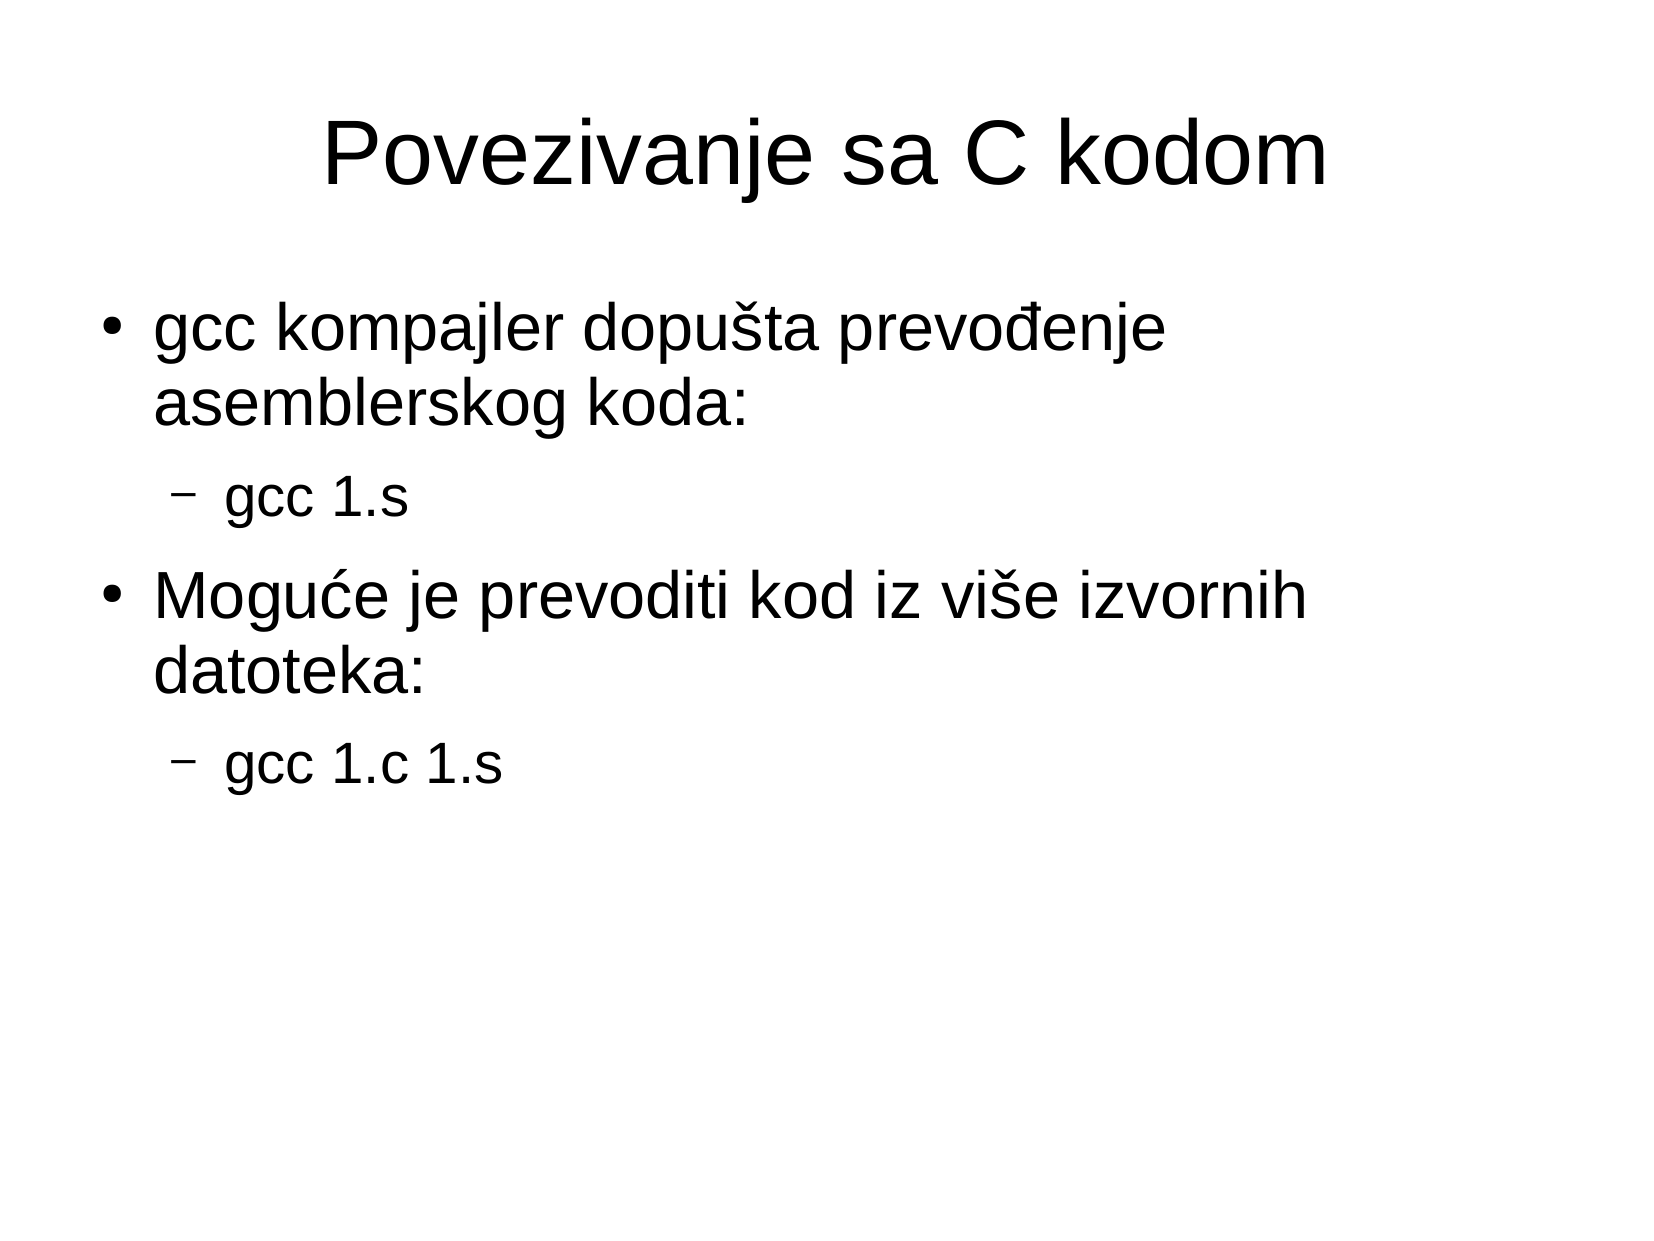

# Povezivanje sa C kodom
gcc kompajler dopušta prevođenje asemblerskog koda:
gcc 1.s
Moguće je prevoditi kod iz više izvornih datoteka:
gcc 1.c 1.s